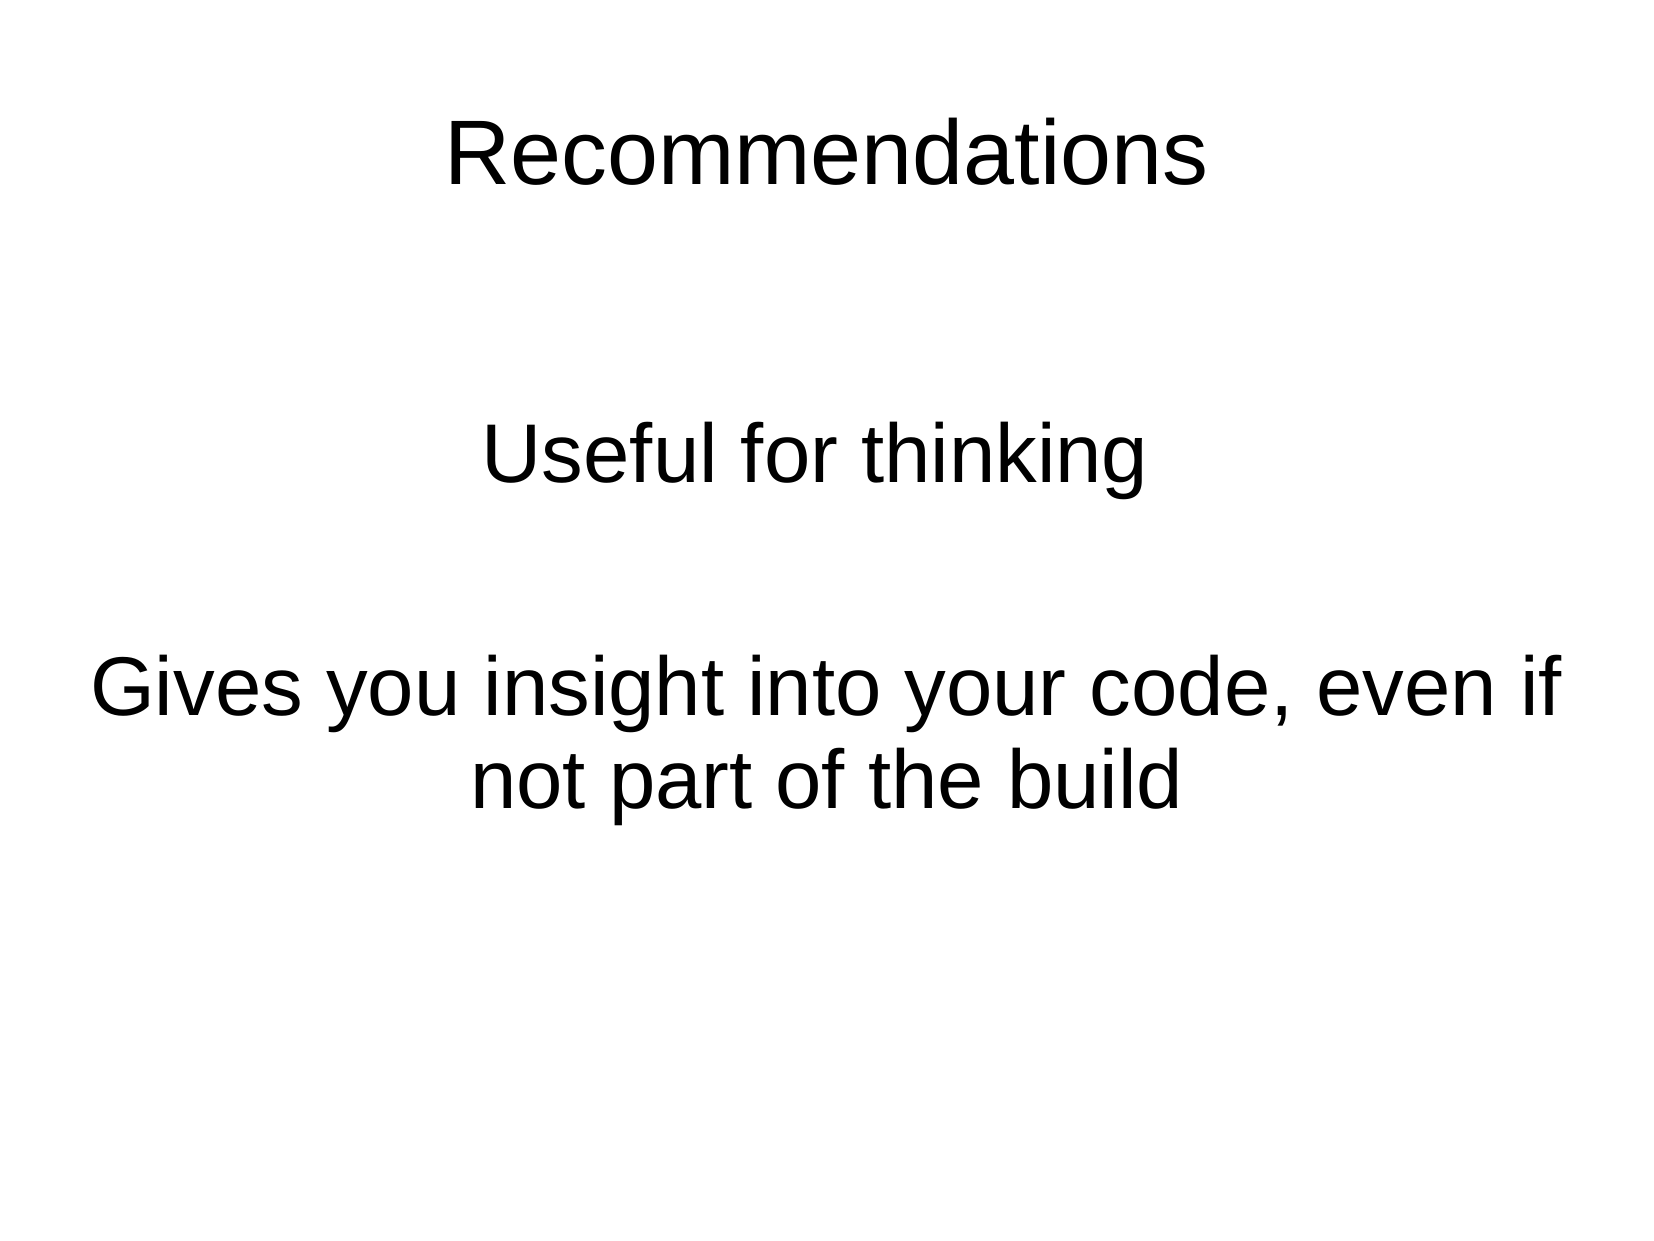

# Recommendations
Useful for thinking
Gives you insight into your code, even if not part of the build